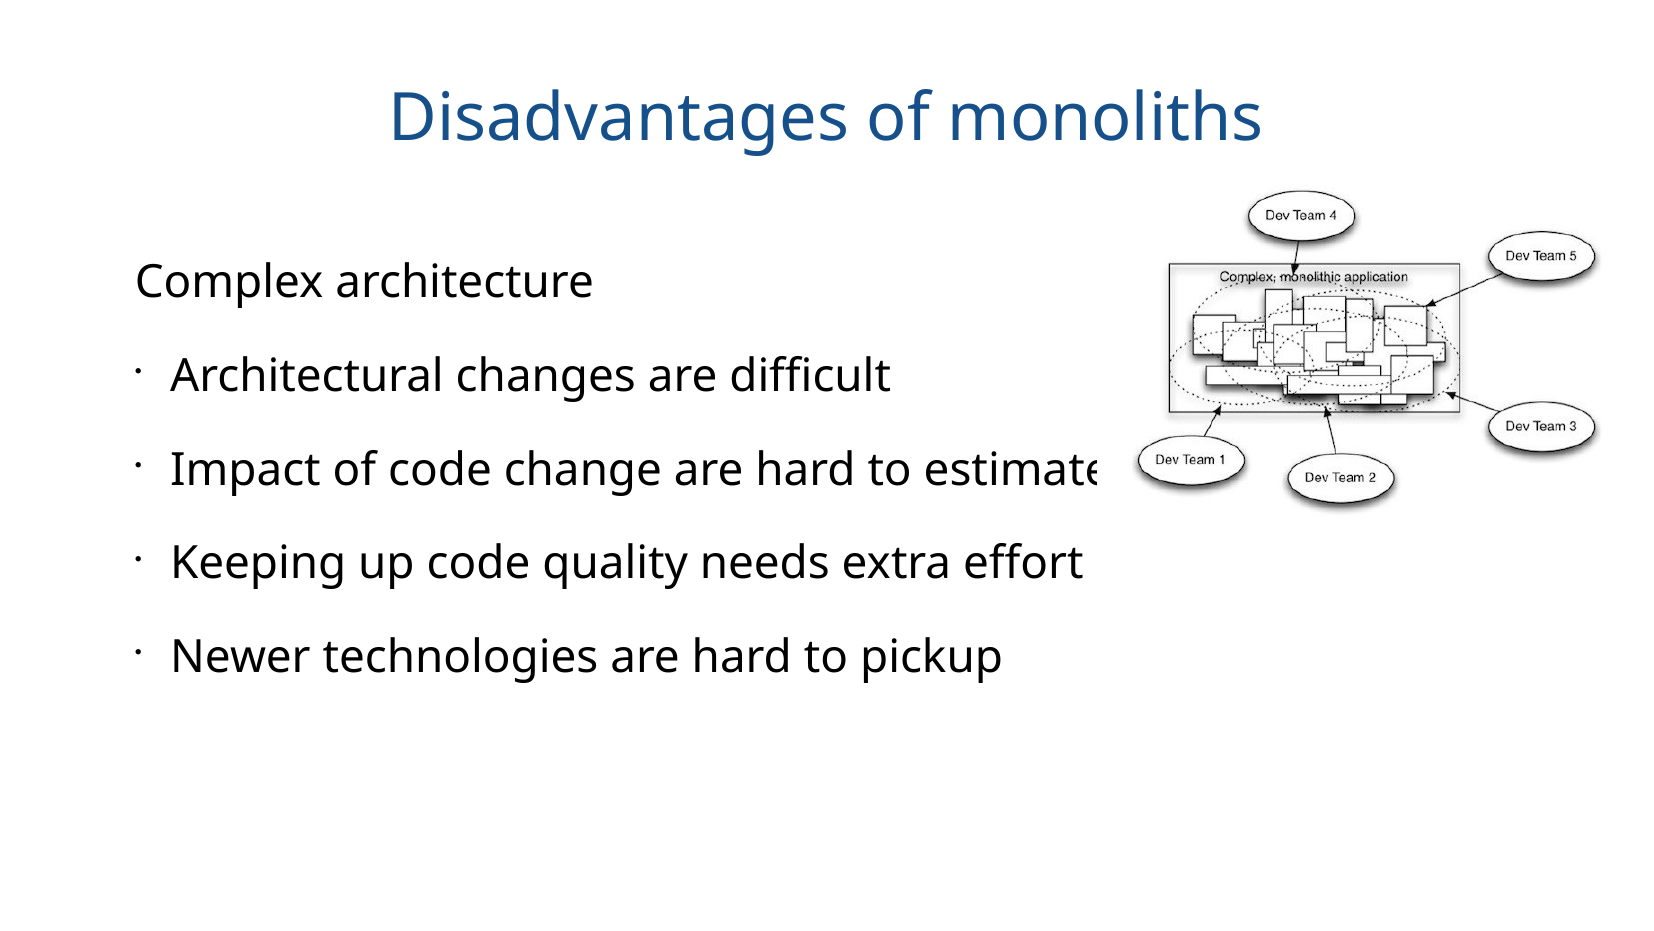

# Disadvantages of monoliths
Complex architecture
Architectural changes are difficult
Impact of code change are hard to estimate
Keeping up code quality needs extra effort
Newer technologies are hard to pickup